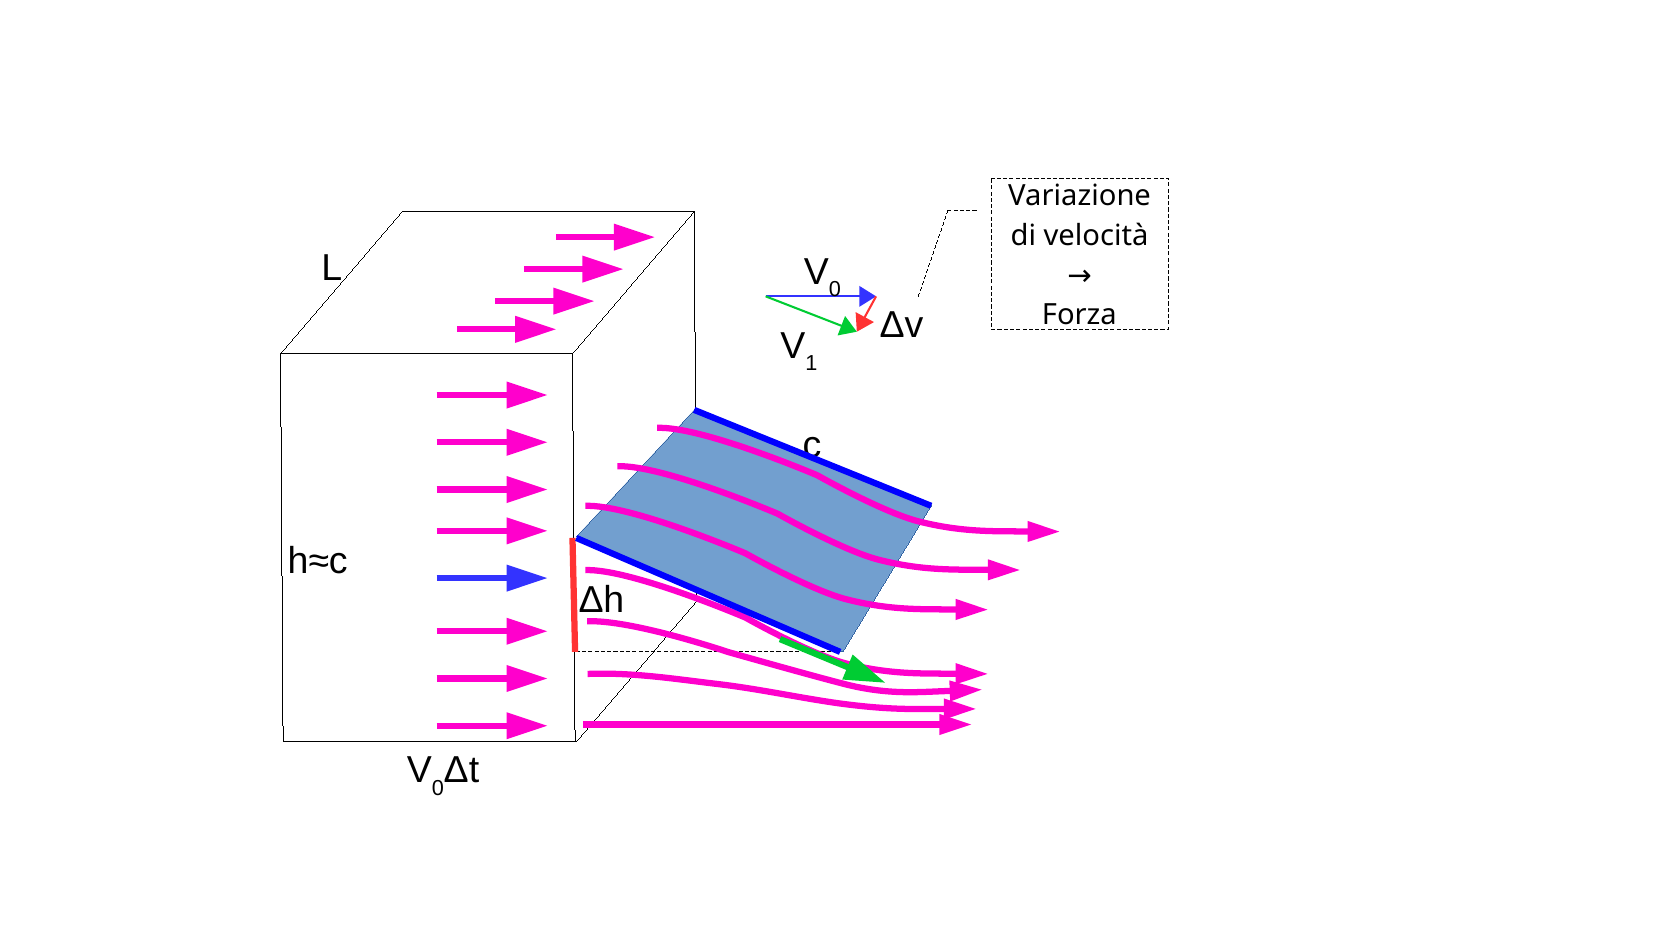

Variazione
di velocità
→
Forza
L
V0
Δv
V1
c
h≈c
Δh
V0Δt